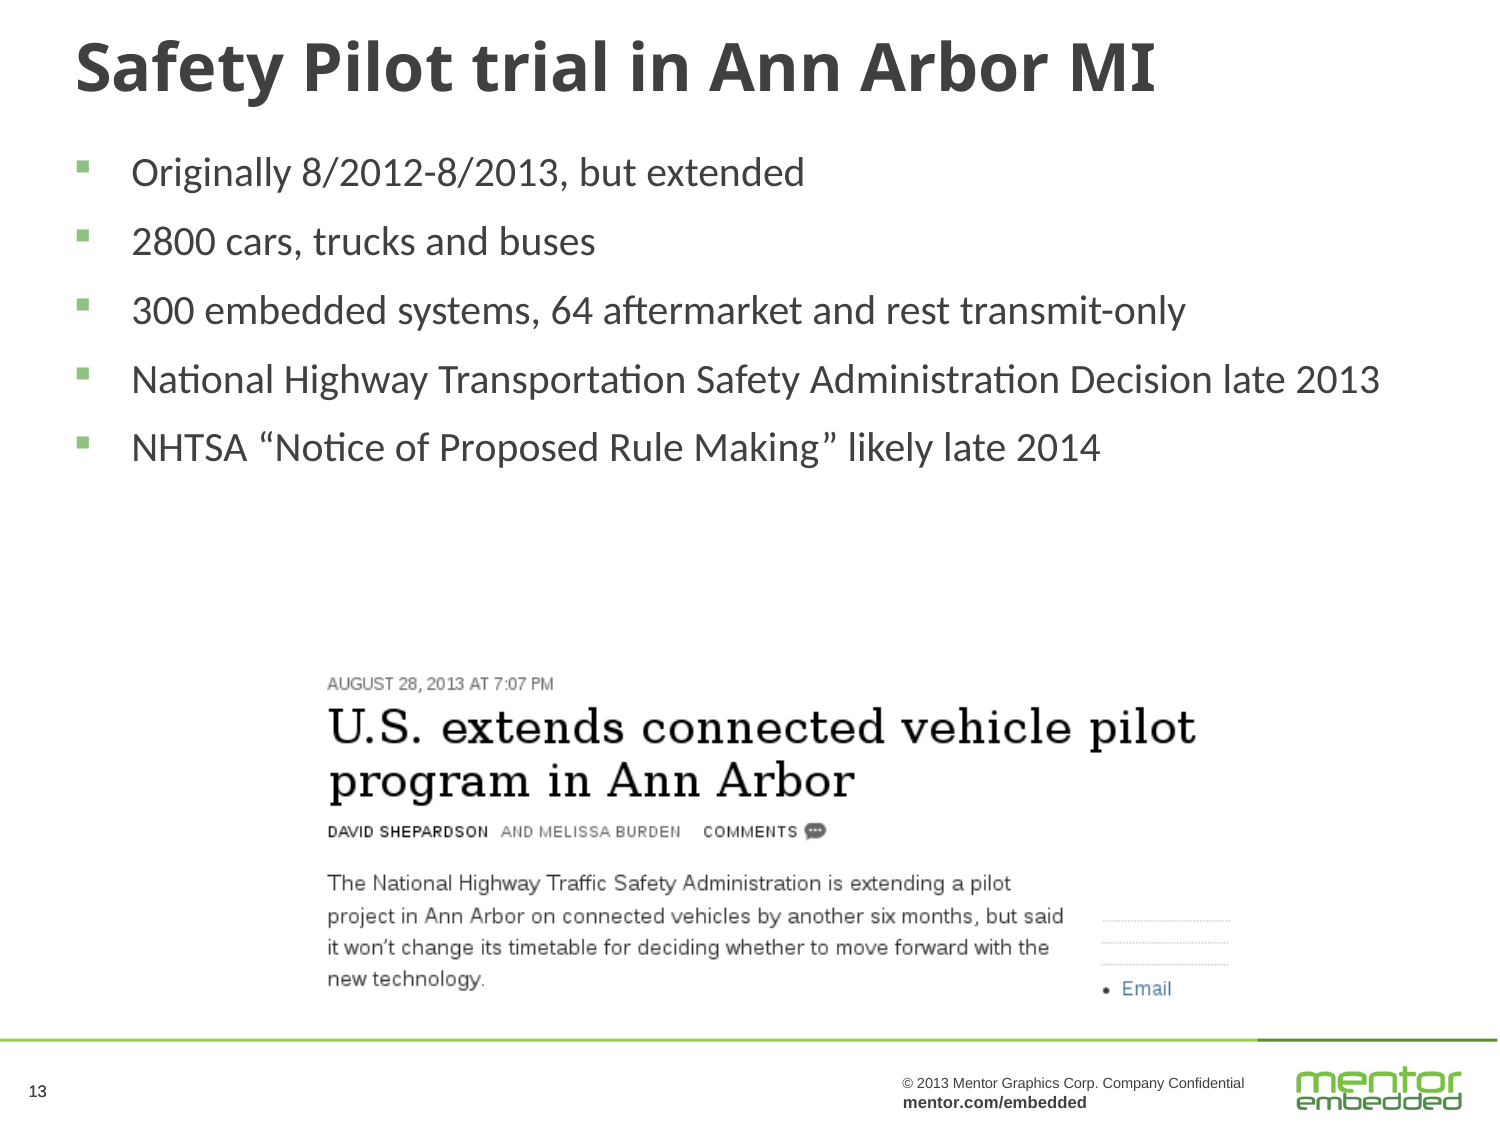

# Safety Pilot trial in Ann Arbor MI
Originally 8/2012-8/2013, but extended
2800 cars, trucks and buses
300 embedded systems, 64 aftermarket and rest transmit-only
National Highway Transportation Safety Administration Decision late 2013
NHTSA “Notice of Proposed Rule Making” likely late 2014